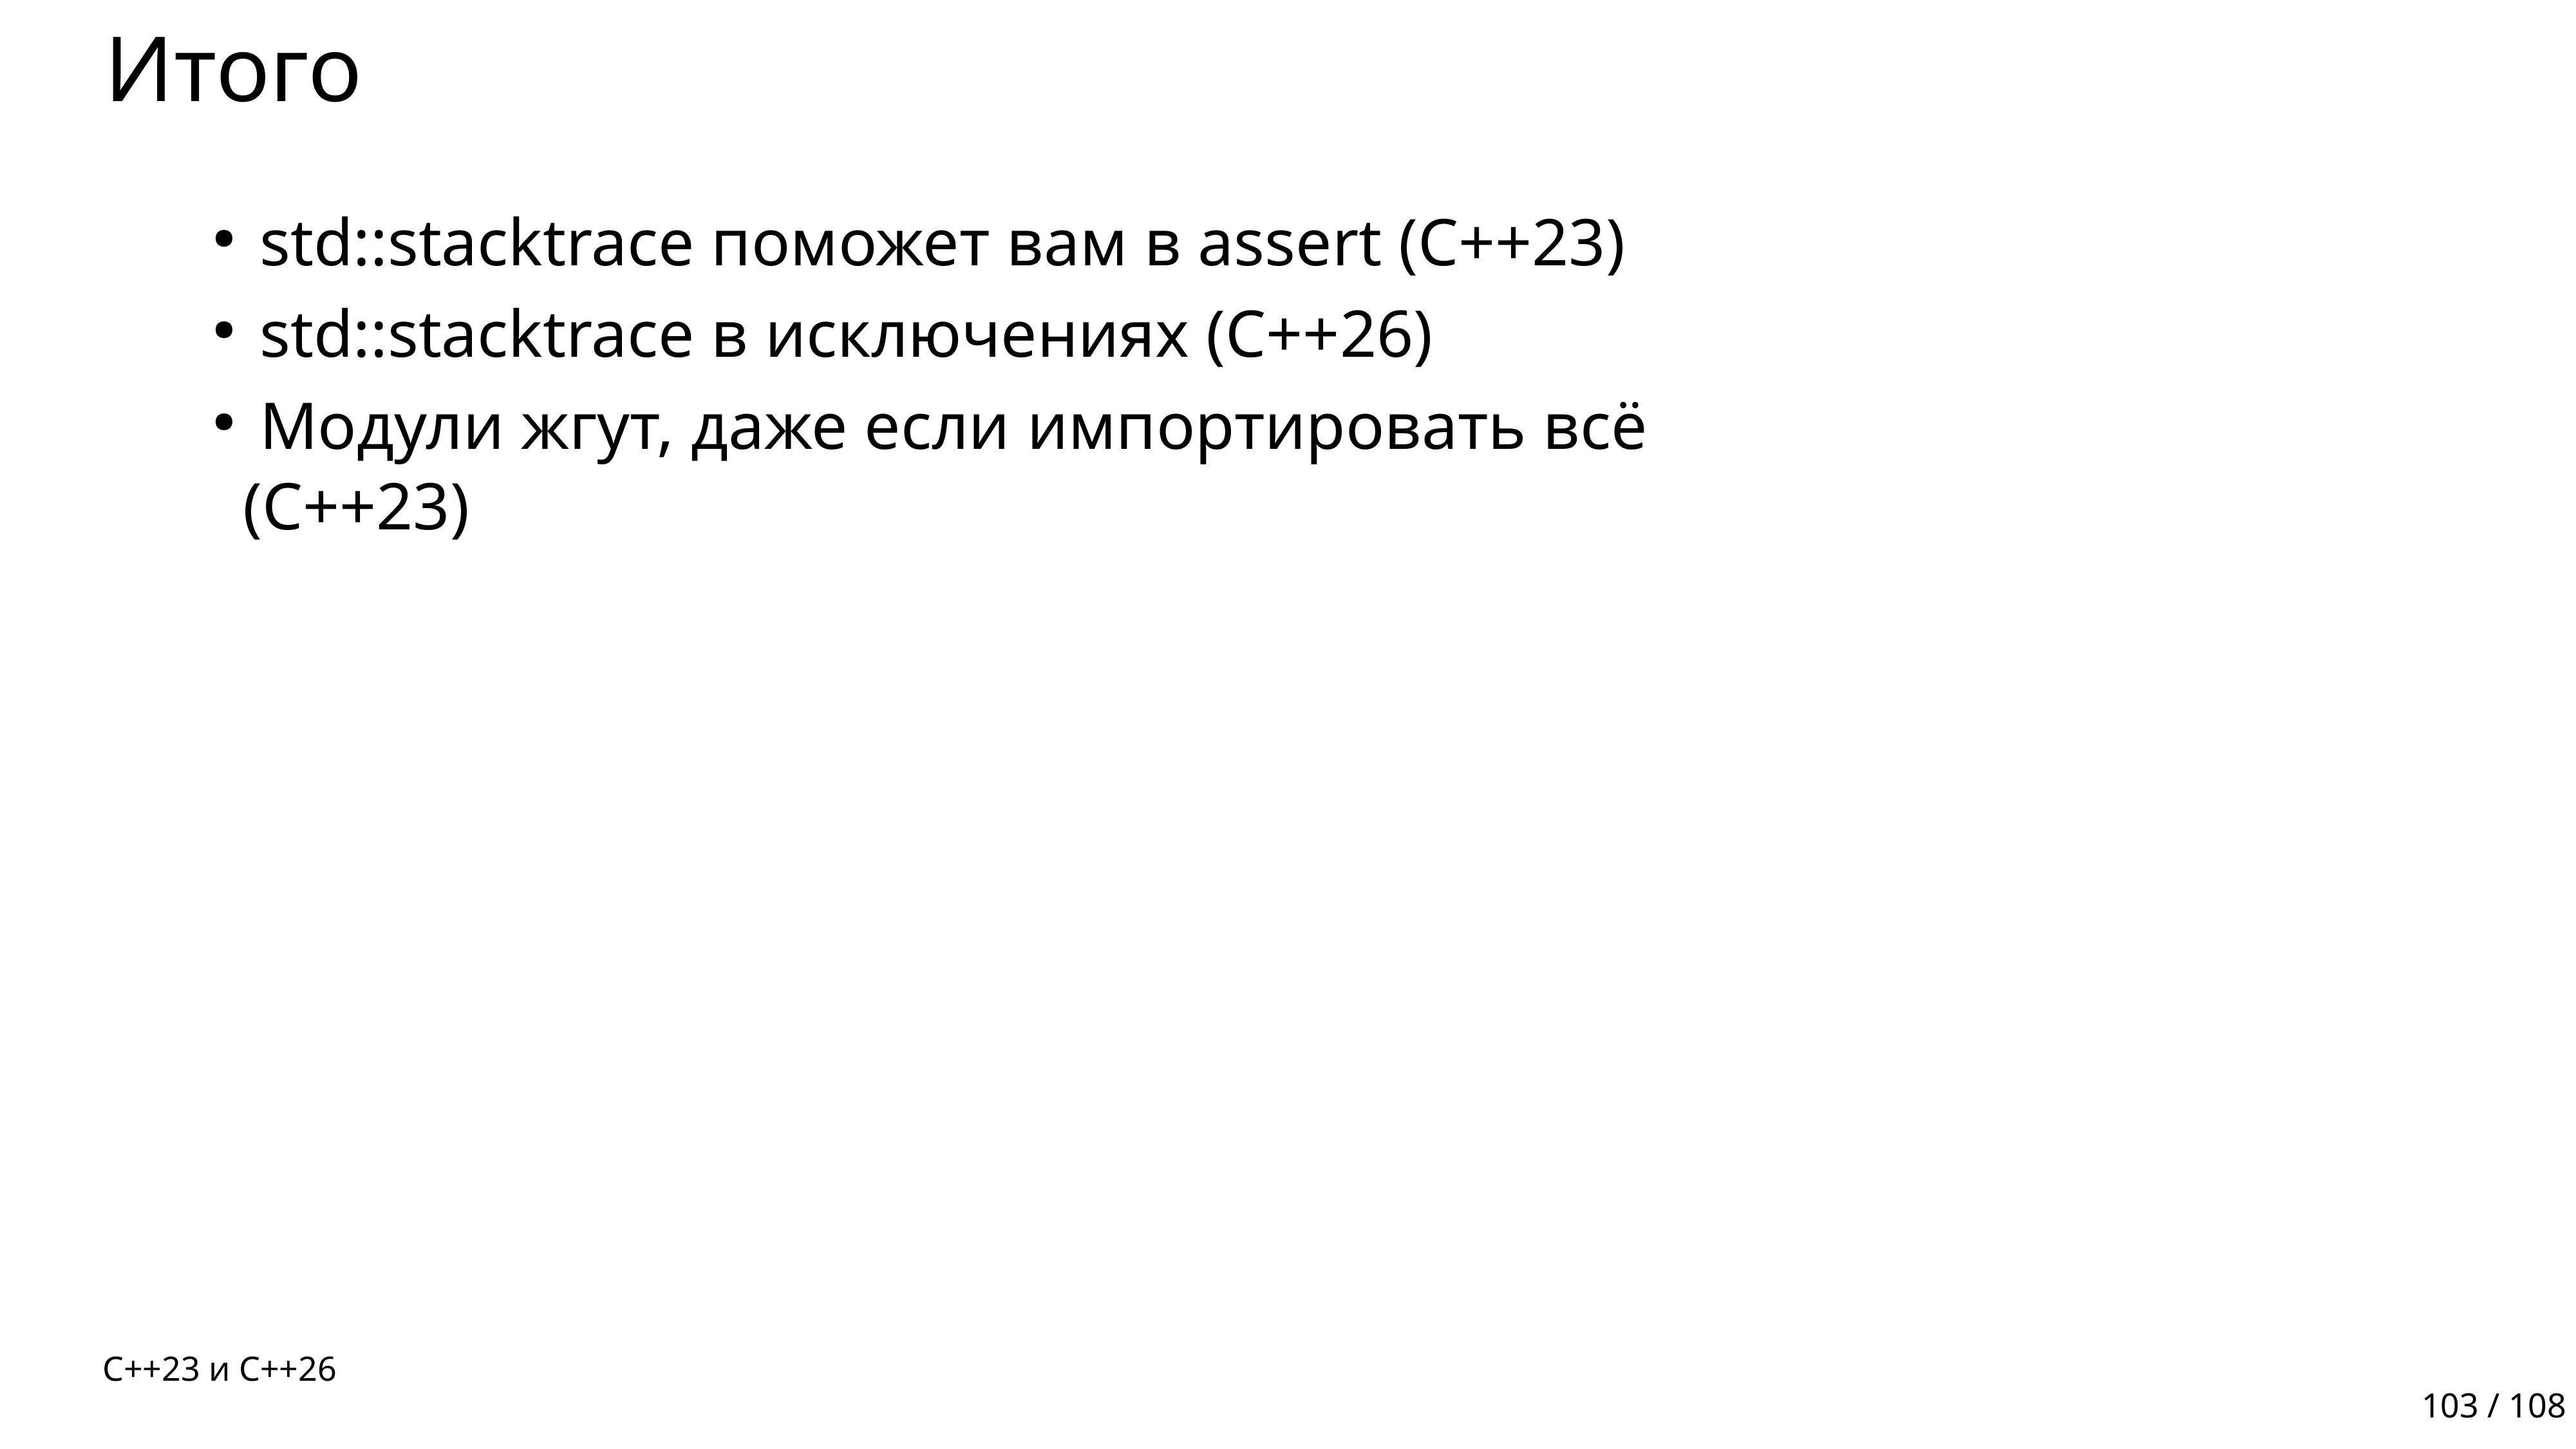

Итого
# std::stacktrace поможет вам в assert (С++23)
 std::stacktrace в исключениях (С++26)
 Модули жгут, даже если импортировать всё (С++23)
C++23 и C++26